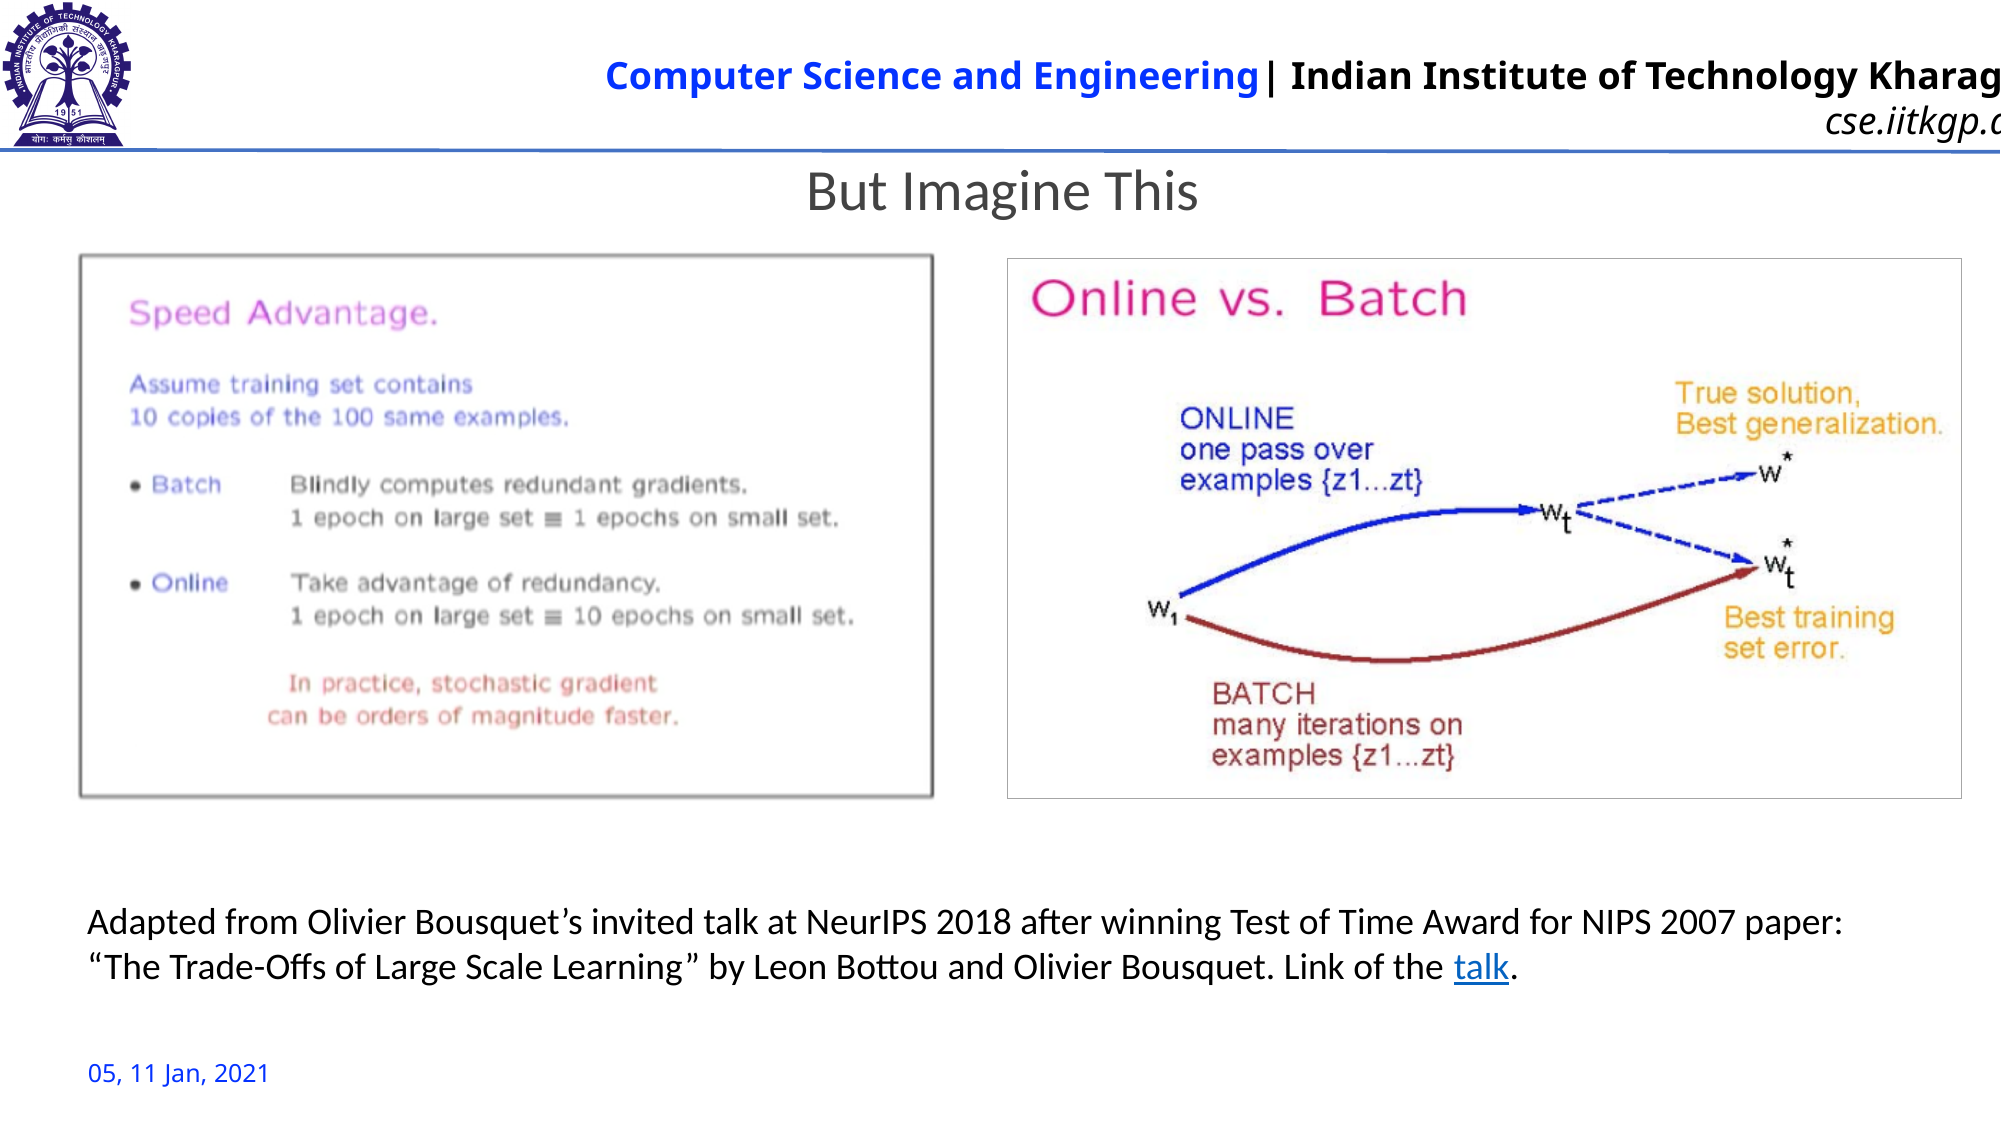

But Imagine This
Adapted from Olivier Bousquet’s invited talk at NeurIPS 2018 after winning Test of Time Award for NIPS 2007 paper: “The Trade-Offs of Large Scale Learning” by Leon Bottou and Olivier Bousquet. Link of the talk.
05, 11 Jan, 2021